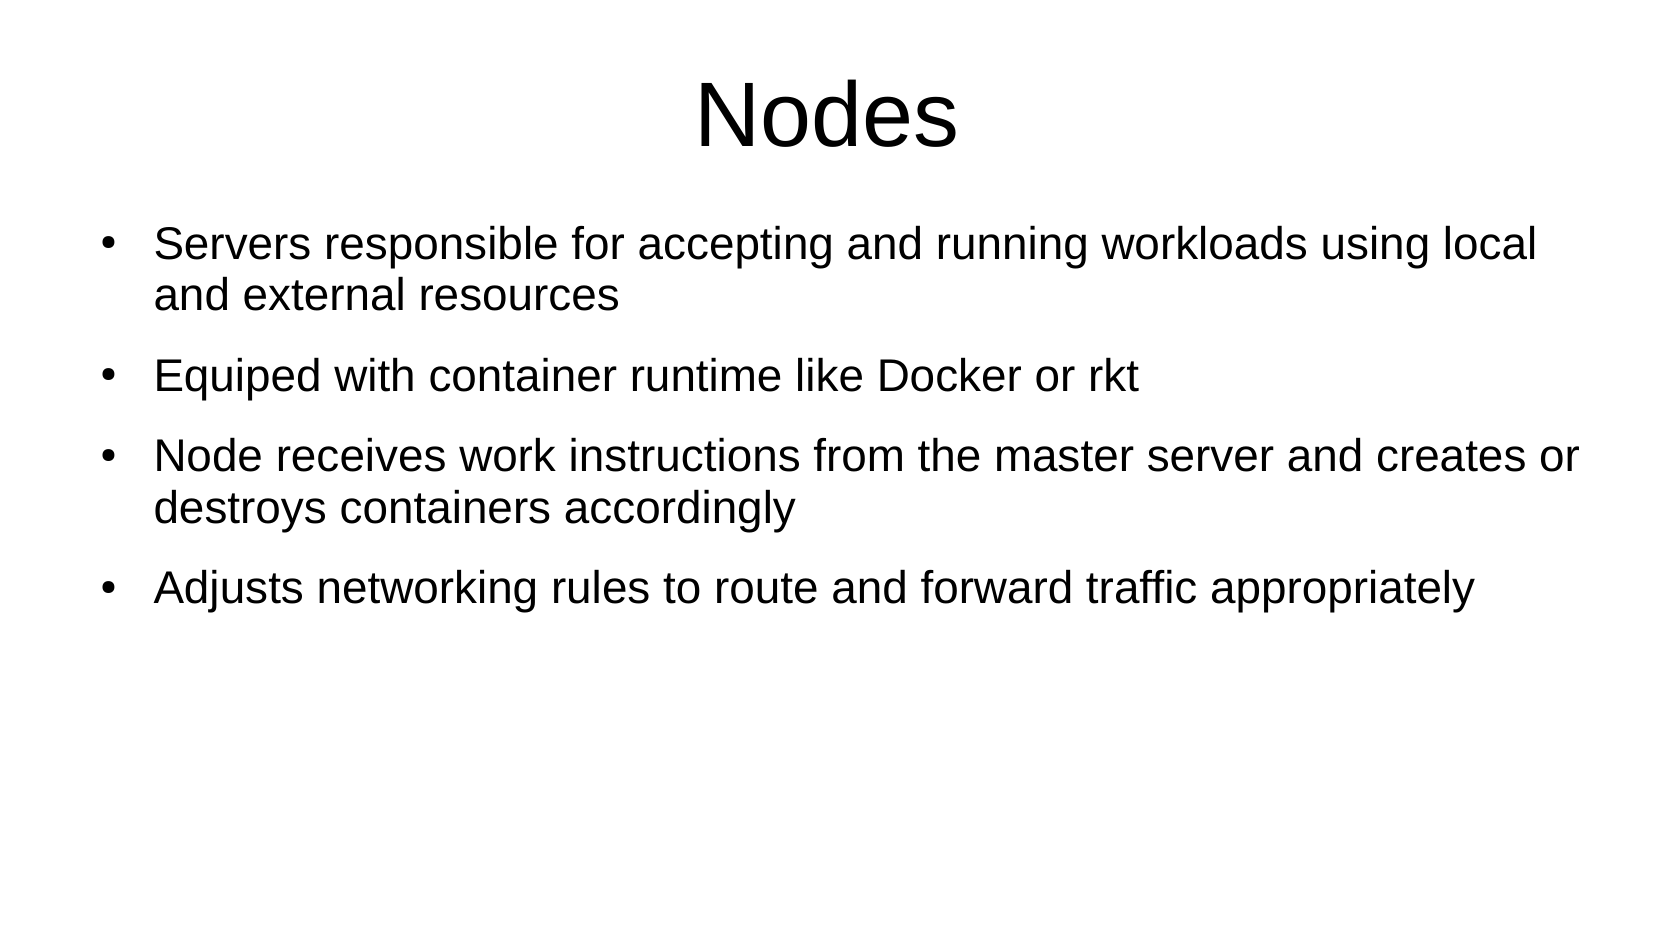

# Nodes
Servers responsible for accepting and running workloads using local and external resources
Equiped with container runtime like Docker or rkt
Node receives work instructions from the master server and creates or destroys containers accordingly
Adjusts networking rules to route and forward traffic appropriately